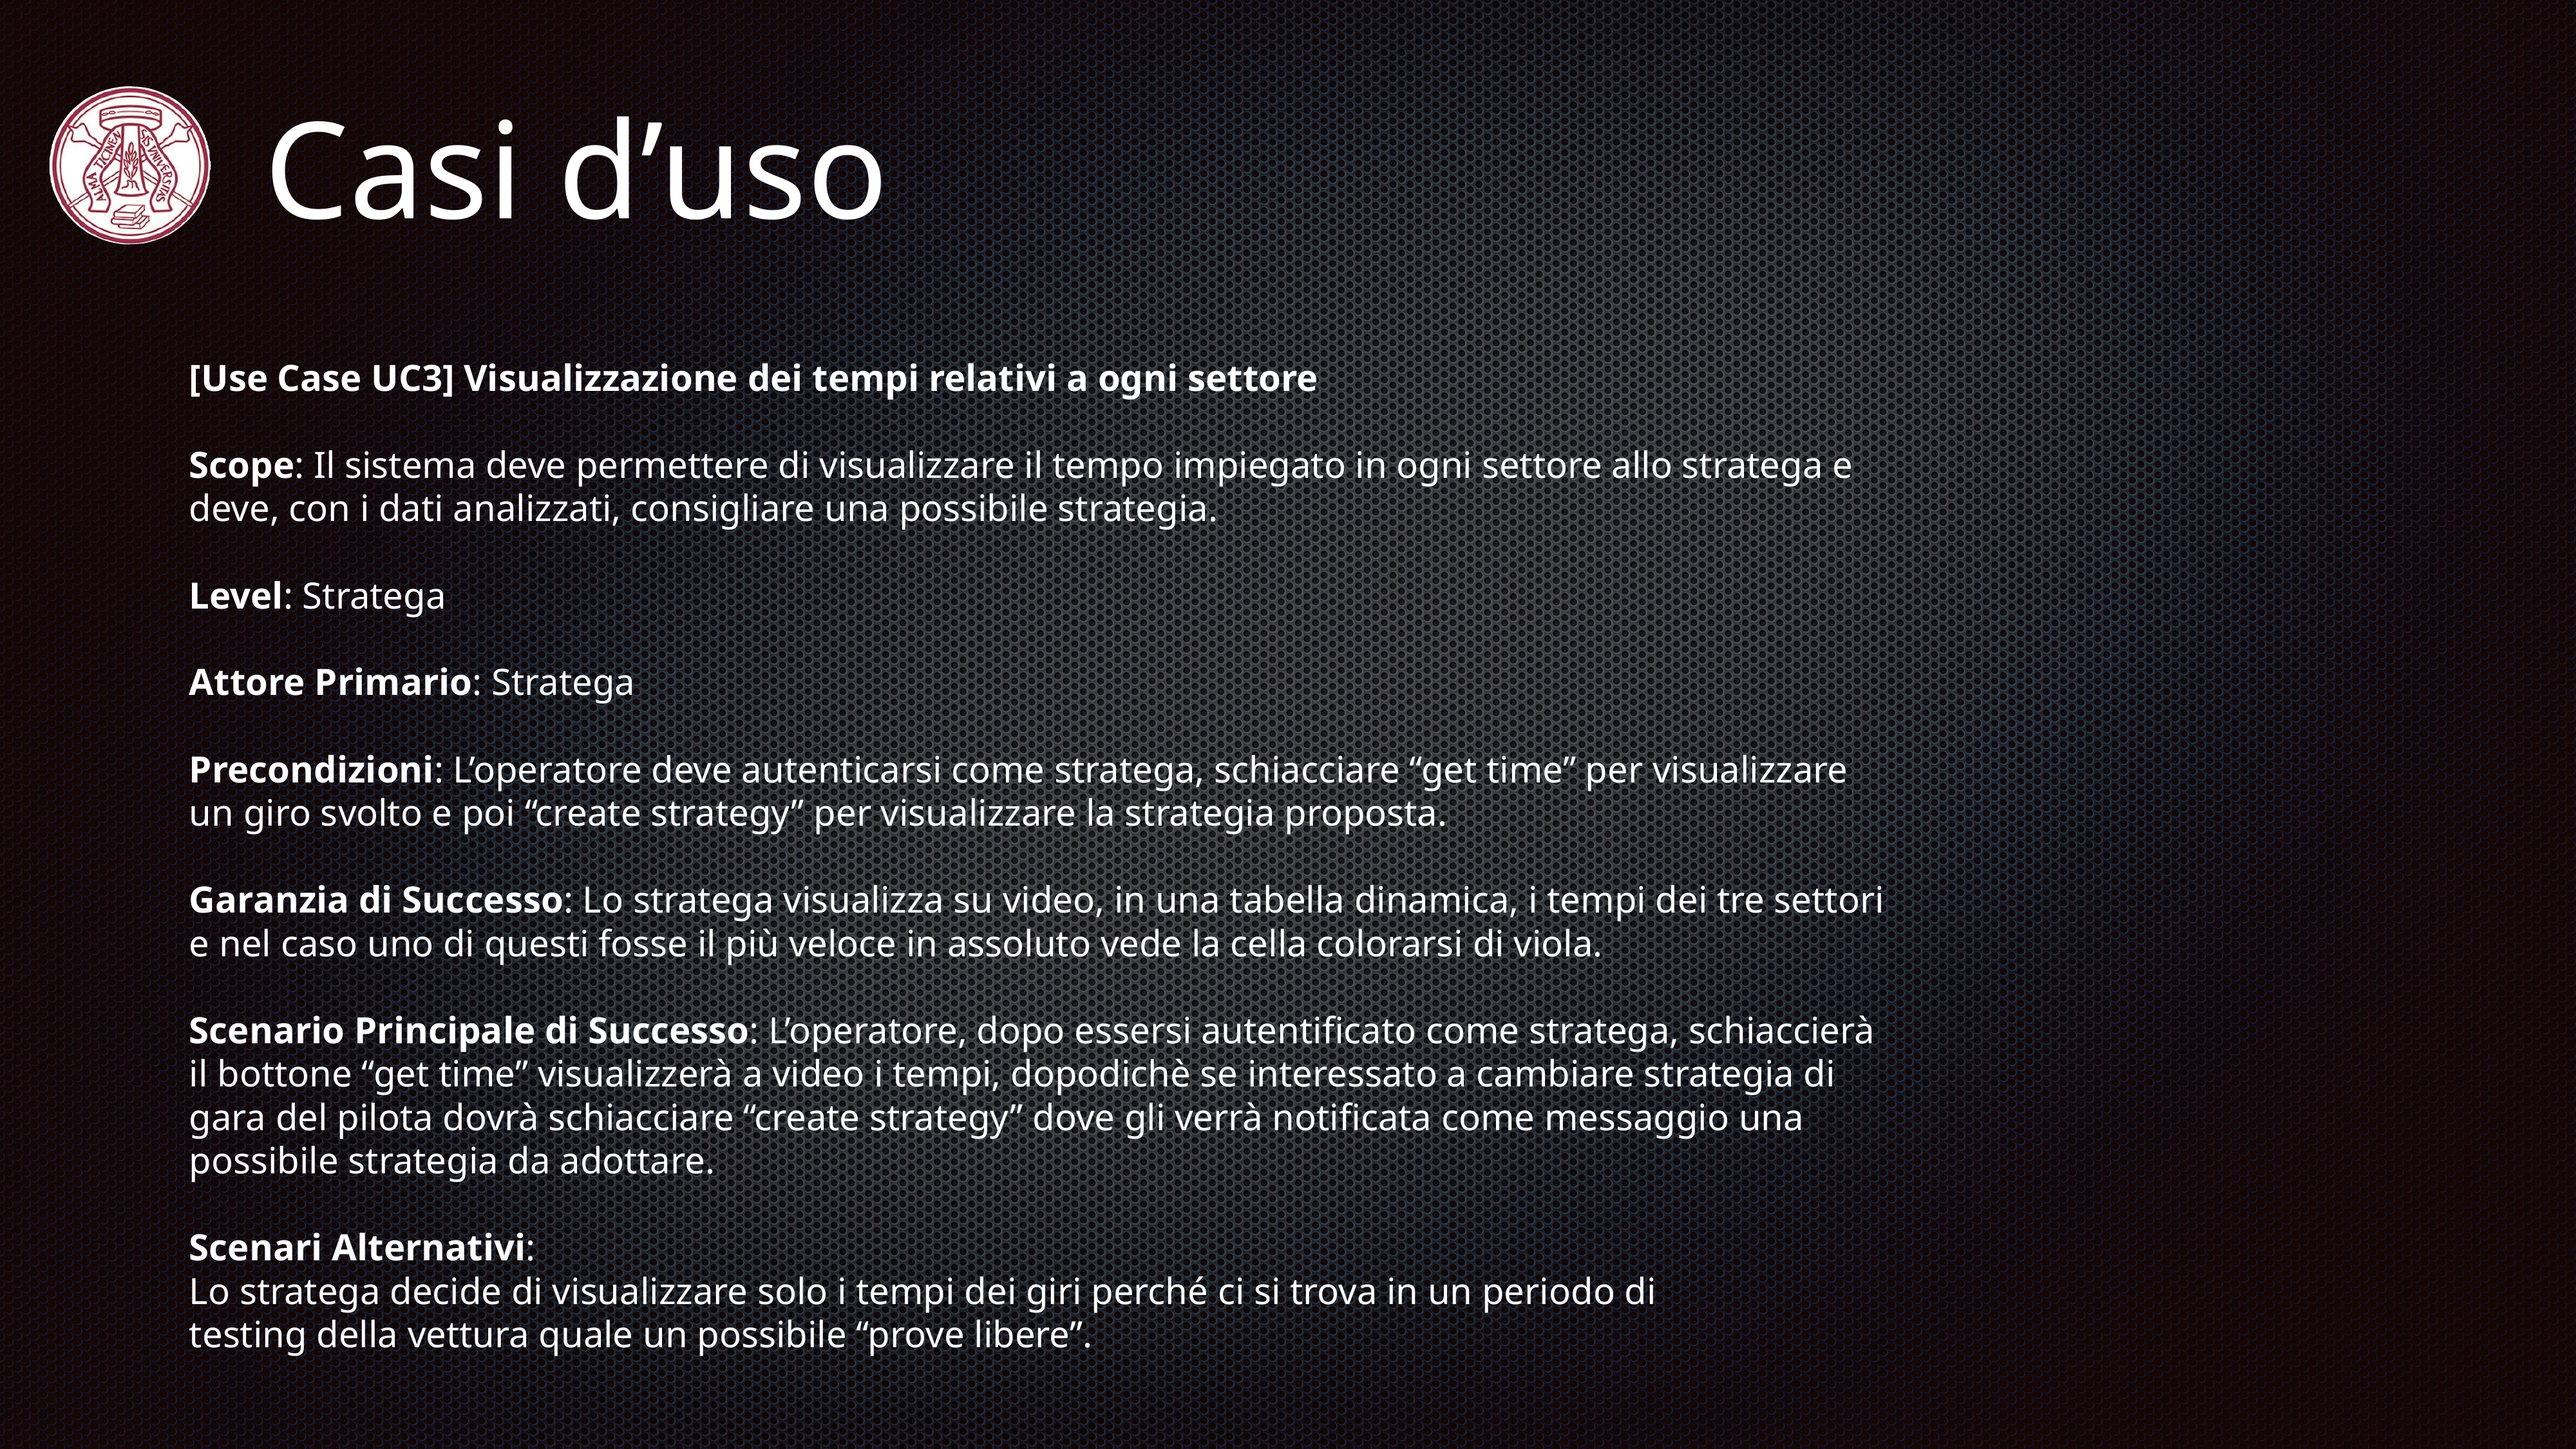

# Casi d’uso
[Use Case UC3] Visualizzazione dei tempi relativi a ogni settore
Scope: Il sistema deve permettere di visualizzare il tempo impiegato in ogni settore allo stratega e
deve, con i dati analizzati, consigliare una possibile strategia.
Level: Stratega
Attore Primario: Stratega
Precondizioni: L’operatore deve autenticarsi come stratega, schiacciare “get time” per visualizzare
un giro svolto e poi “create strategy” per visualizzare la strategia proposta.
Garanzia di Successo: Lo stratega visualizza su video, in una tabella dinamica, i tempi dei tre settori
e nel caso uno di questi fosse il più veloce in assoluto vede la cella colorarsi di viola.
Scenario Principale di Successo: L’operatore, dopo essersi autentificato come stratega, schiaccierà
il bottone “get time” visualizzerà a video i tempi, dopodichè se interessato a cambiare strategia di
gara del pilota dovrà schiacciare “create strategy” dove gli verrà notificata come messaggio una
possibile strategia da adottare.
Scenari Alternativi:
Lo stratega decide di visualizzare solo i tempi dei giri perché ci si trova in un periodo di
testing della vettura quale un possibile “prove libere”.